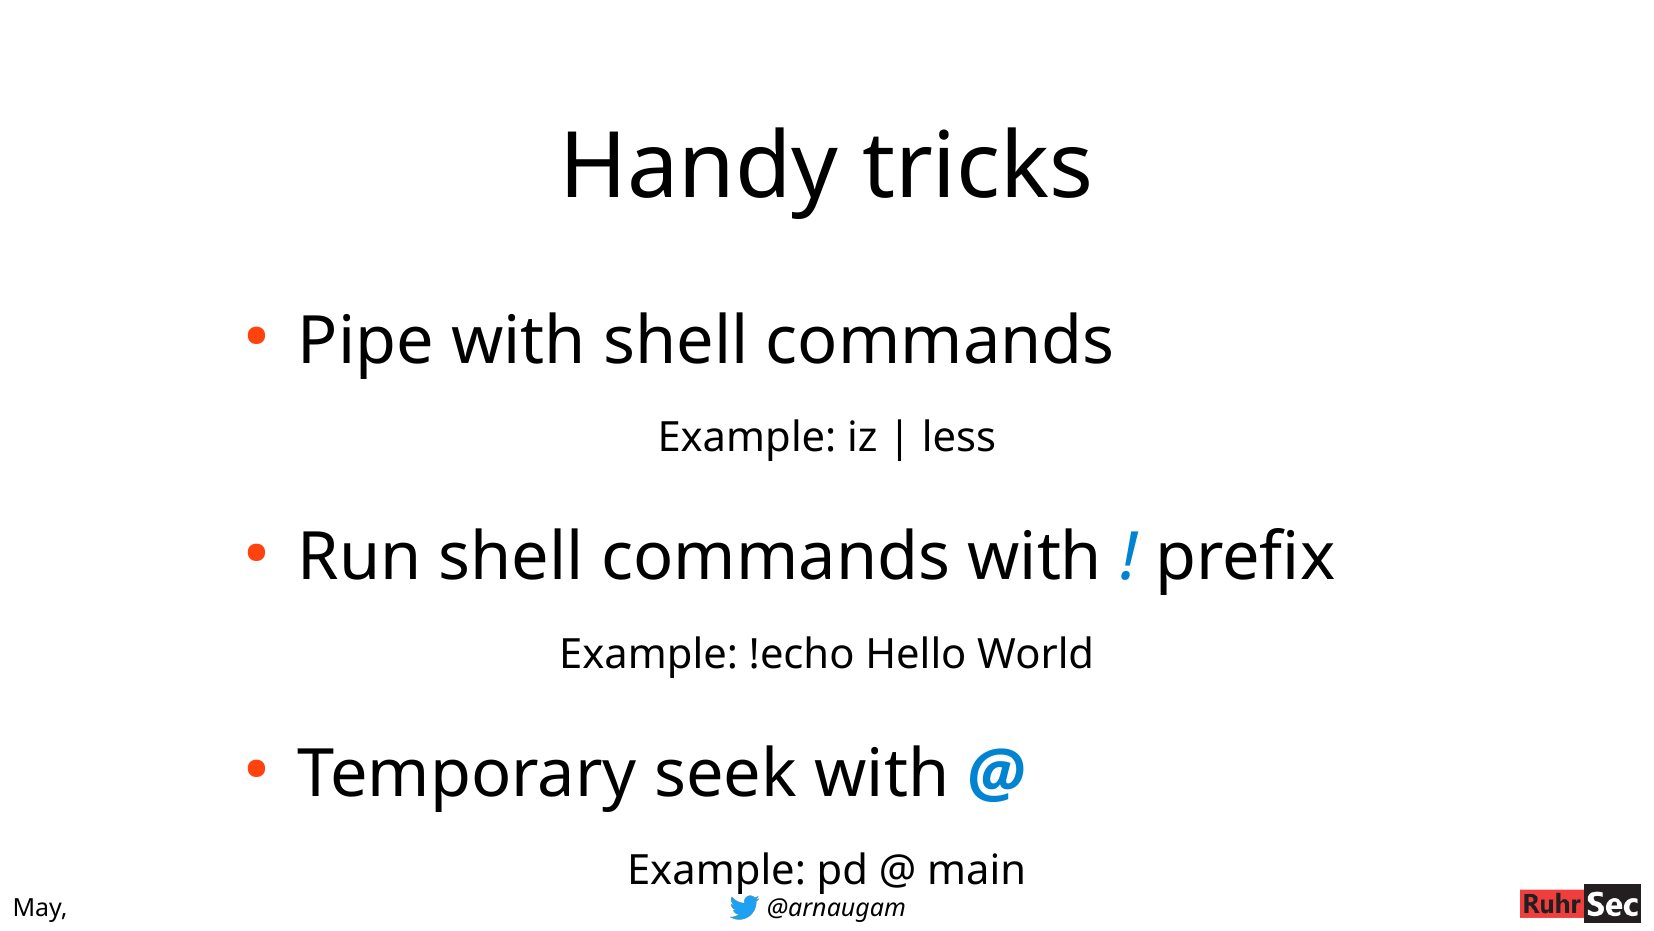

# Handy tricks
Pipe with shell commands
Example: iz | less
Run shell commands with ! prefix
Example: !echo Hello World
Temporary seek with @
Example: pd @ main